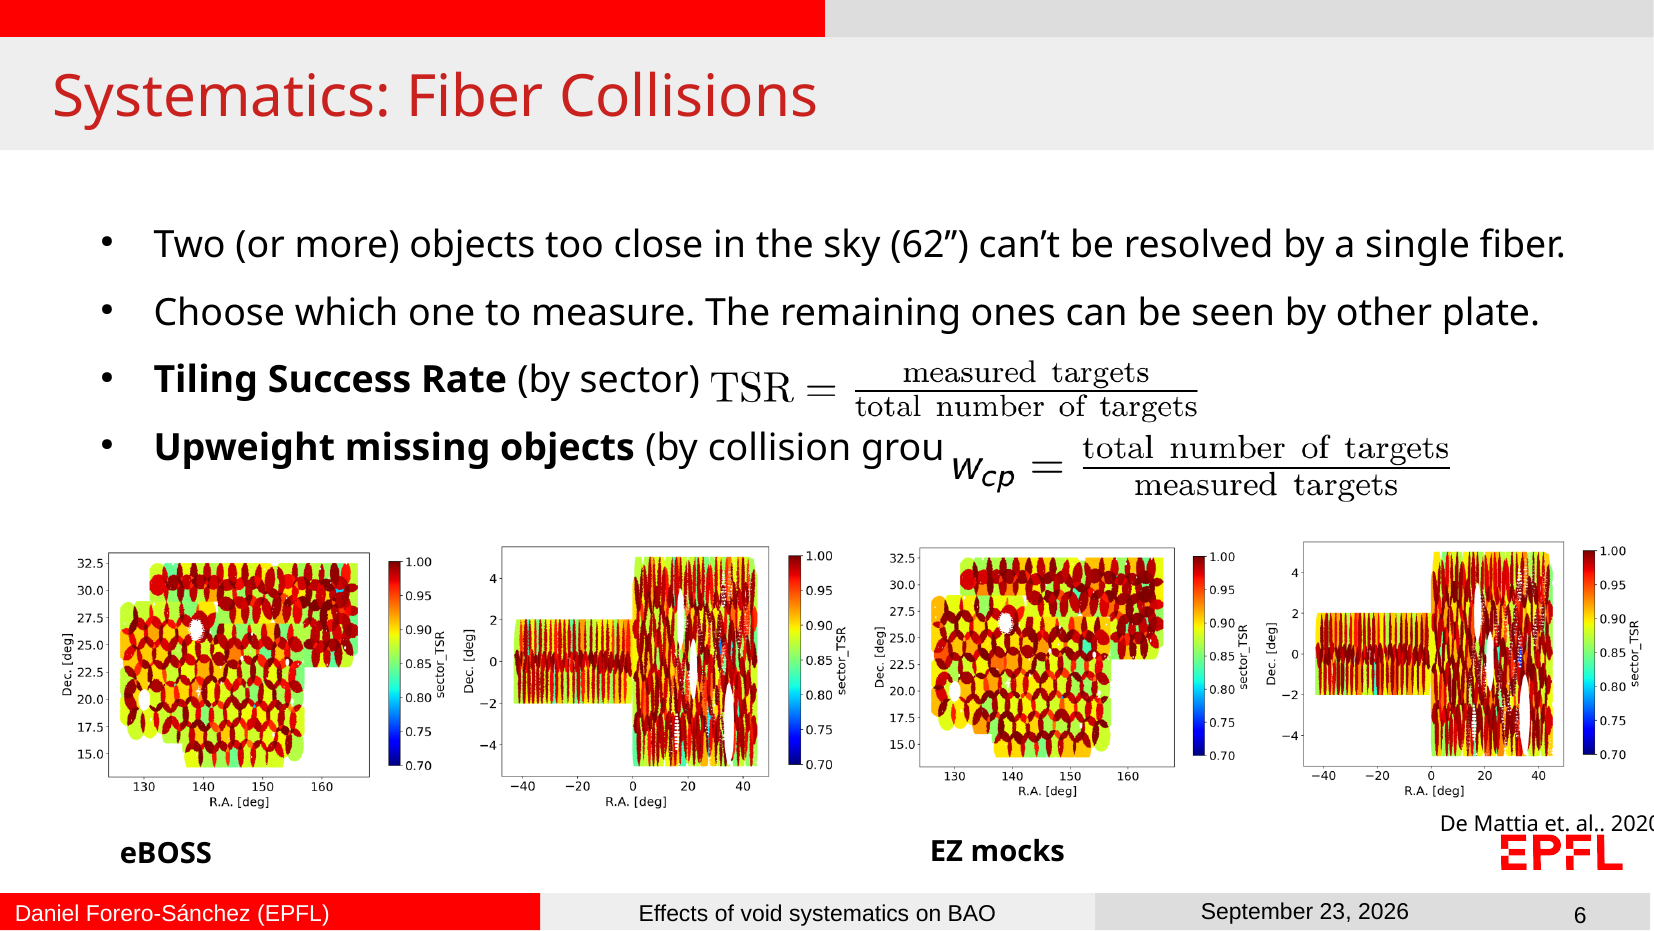

Systematics: Fiber Collisions
# Two (or more) objects too close in the sky (62’’) can’t be resolved by a single fiber.
Choose which one to measure. The remaining ones can be seen by other plate.
Tiling Success Rate (by sector)
Upweight missing objects (by collision group)
De Mattia et. al.. 2020
EZ mocks
eBOSS
Effects of void systematics on BAO
6